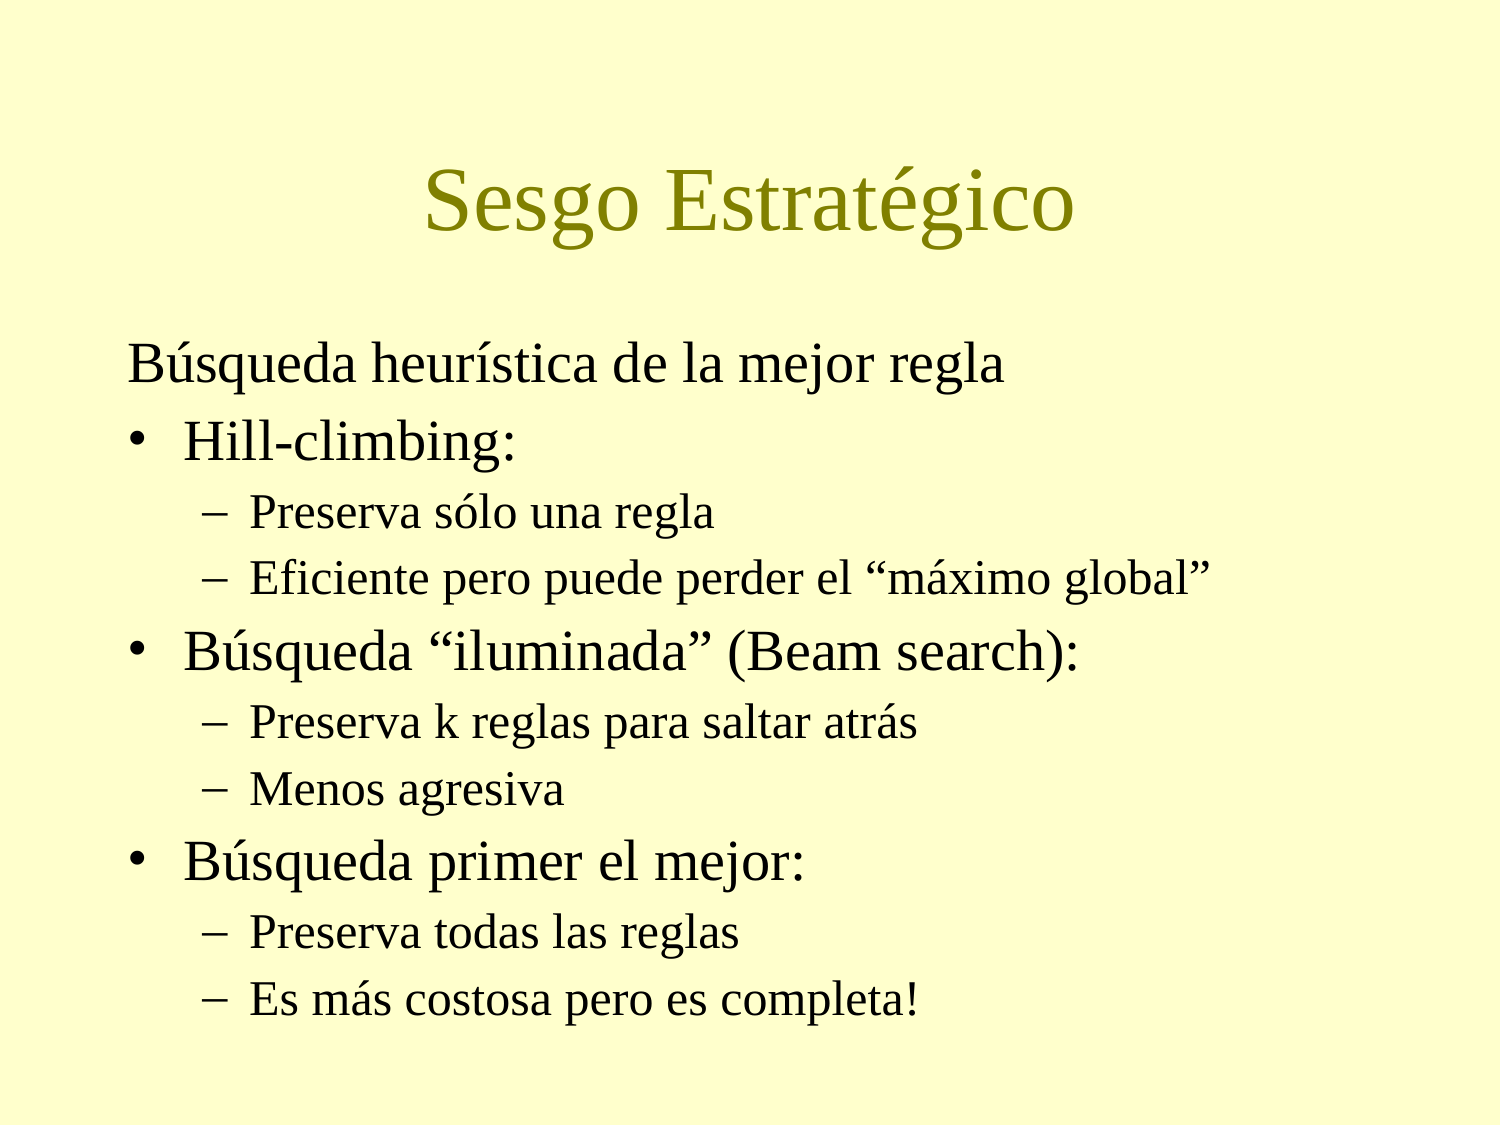

# Sesgo Estratégico
Búsqueda heurística de la mejor regla
Hill-climbing:
Preserva sólo una regla
Eficiente pero puede perder el “máximo global”
Búsqueda “iluminada” (Beam search):
Preserva k reglas para saltar atrás
Menos agresiva
Búsqueda primer el mejor:
Preserva todas las reglas
Es más costosa pero es completa!